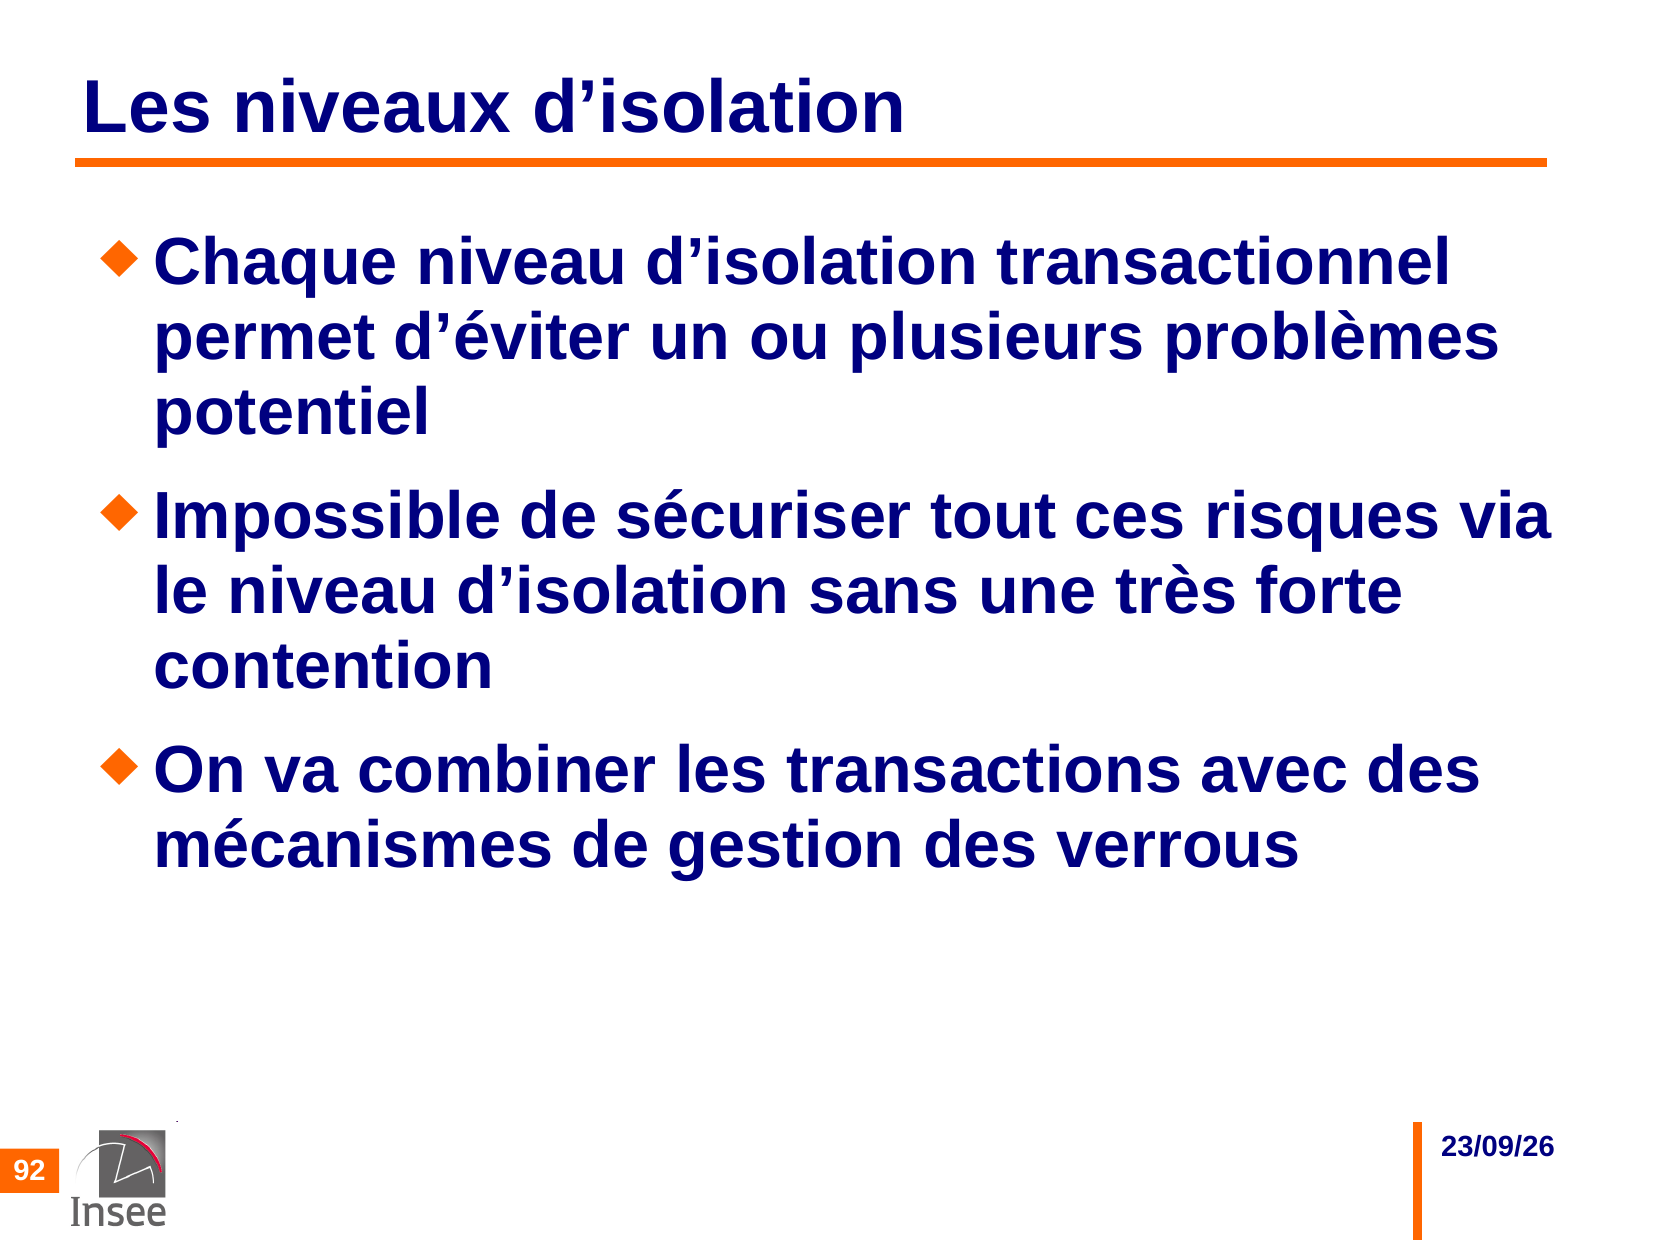

# Les niveaux d’isolation
Chaque niveau d’isolation transactionnel permet d’éviter un ou plusieurs problèmes potentiel
Impossible de sécuriser tout ces risques via le niveau d’isolation sans une très forte contention
On va combiner les transactions avec des mécanismes de gestion des verrous
92